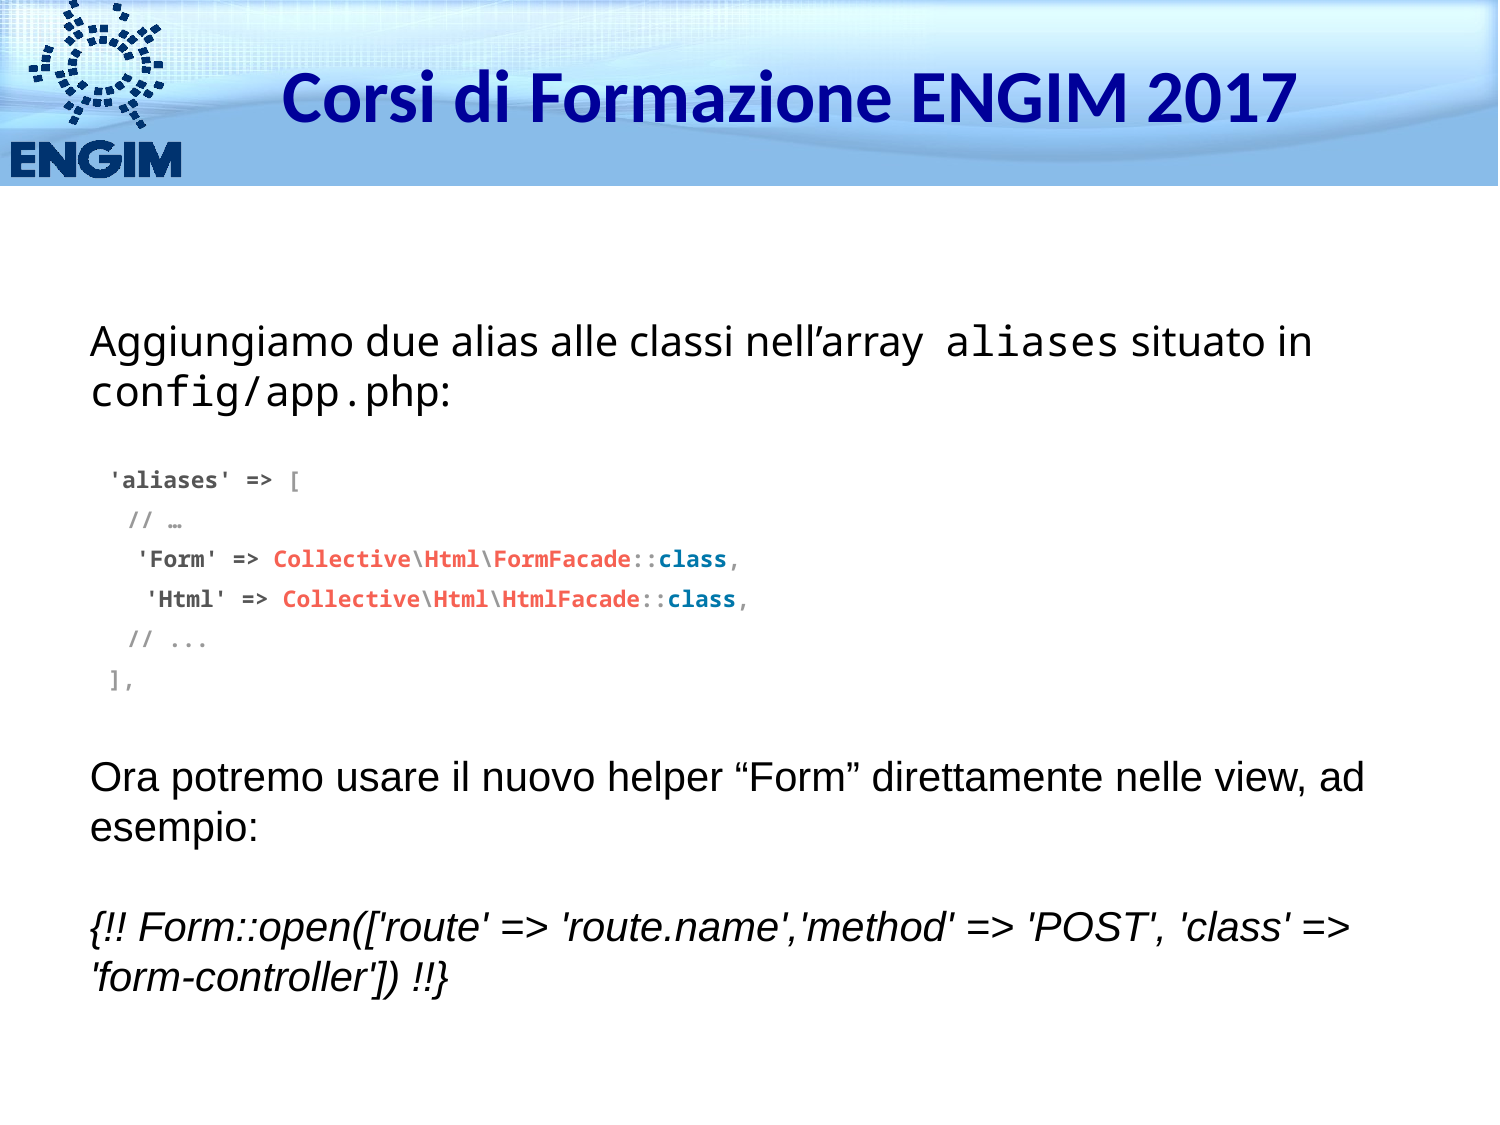

Corsi di Formazione ENGIM 2017
Aggiungiamo due alias alle classi nell’array  aliases situato in config/app.php:
 'aliases' => [
 // …
 'Form' => Collective\Html\FormFacade::class,
 'Html' => Collective\Html\HtmlFacade::class,
 // ...
 ],
Ora potremo usare il nuovo helper “Form” direttamente nelle view, ad esempio:
{!! Form::open(['route' => 'route.name','method' => 'POST', 'class' => 'form-controller']) !!}